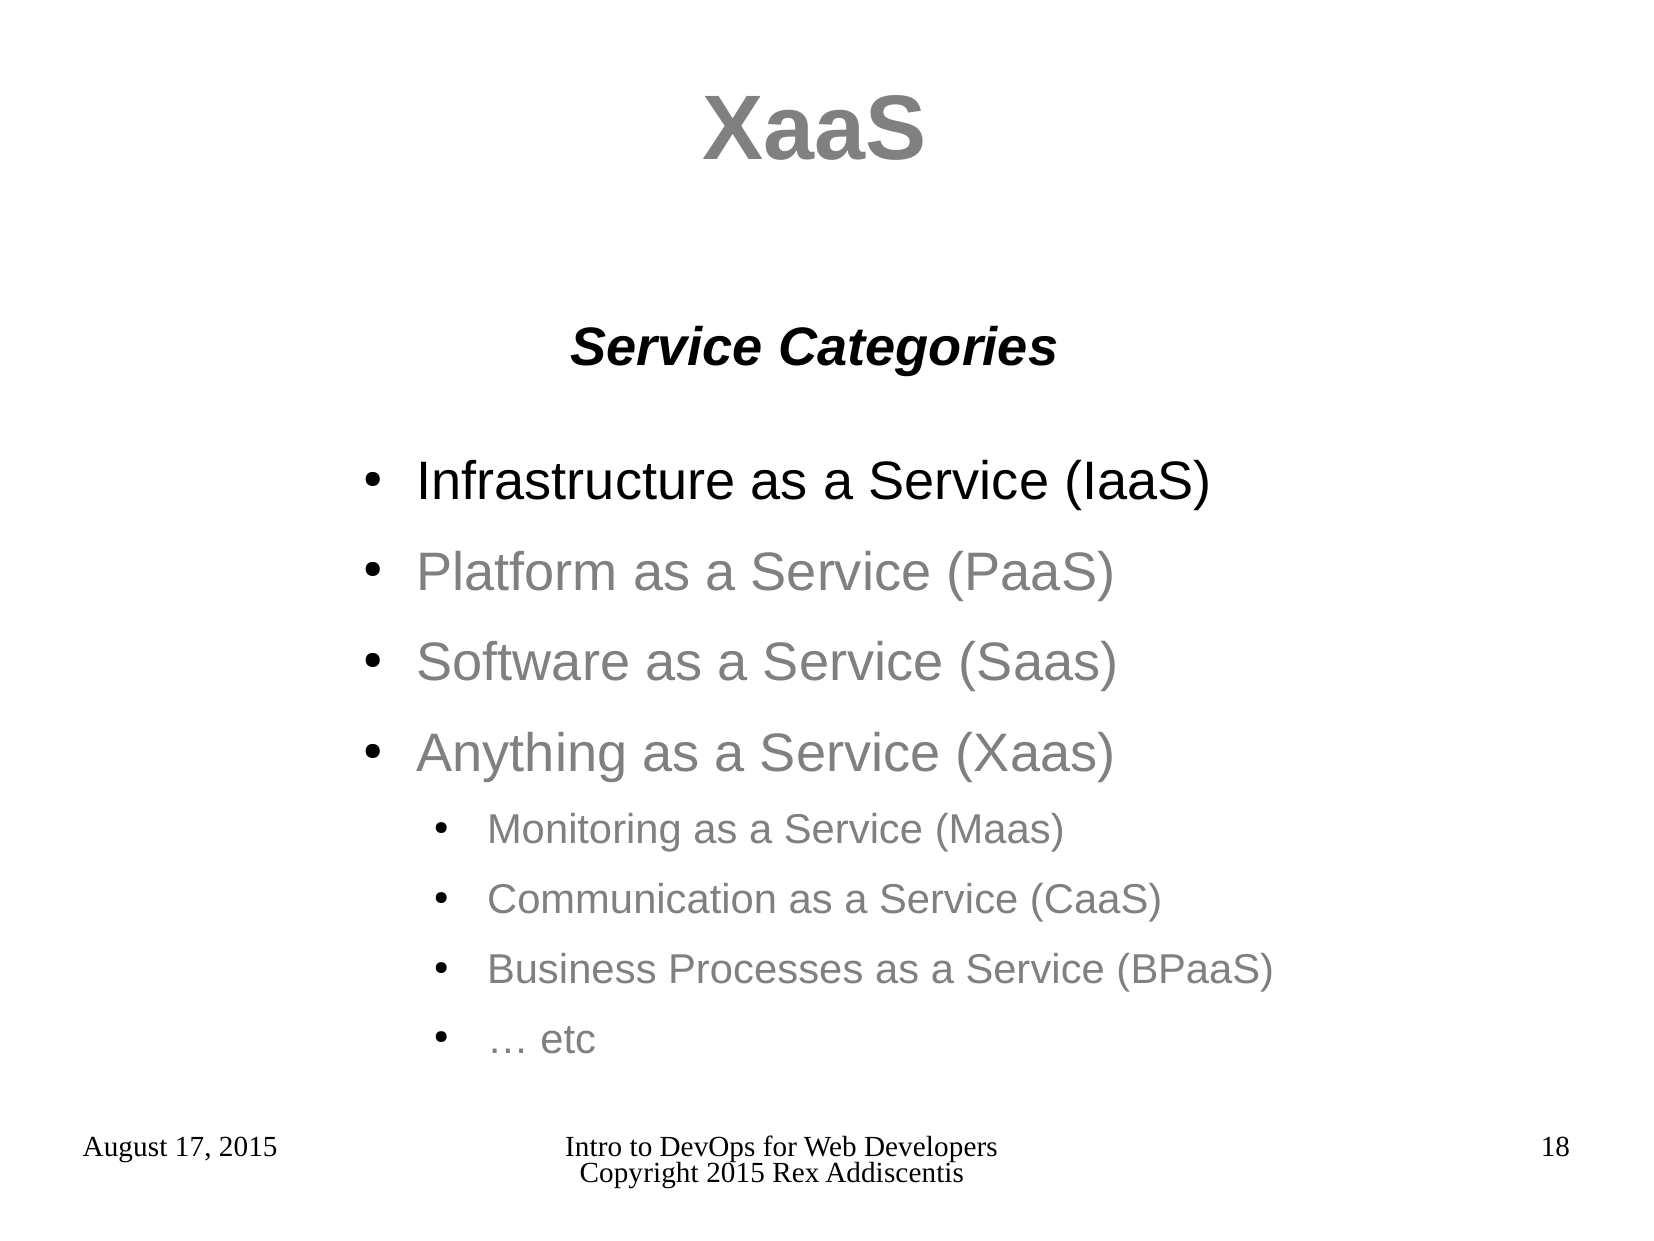

# XaaS
Service Categories
Infrastructure as a Service (IaaS)
Platform as a Service (PaaS)
Software as a Service (Saas)
Anything as a Service (Xaas)
Monitoring as a Service (Maas)
Communication as a Service (CaaS)
Business Processes as a Service (BPaaS)
… etc
August 17, 2015
Intro to DevOps for Web Developers Copyright 2015 Rex Addiscentis
18